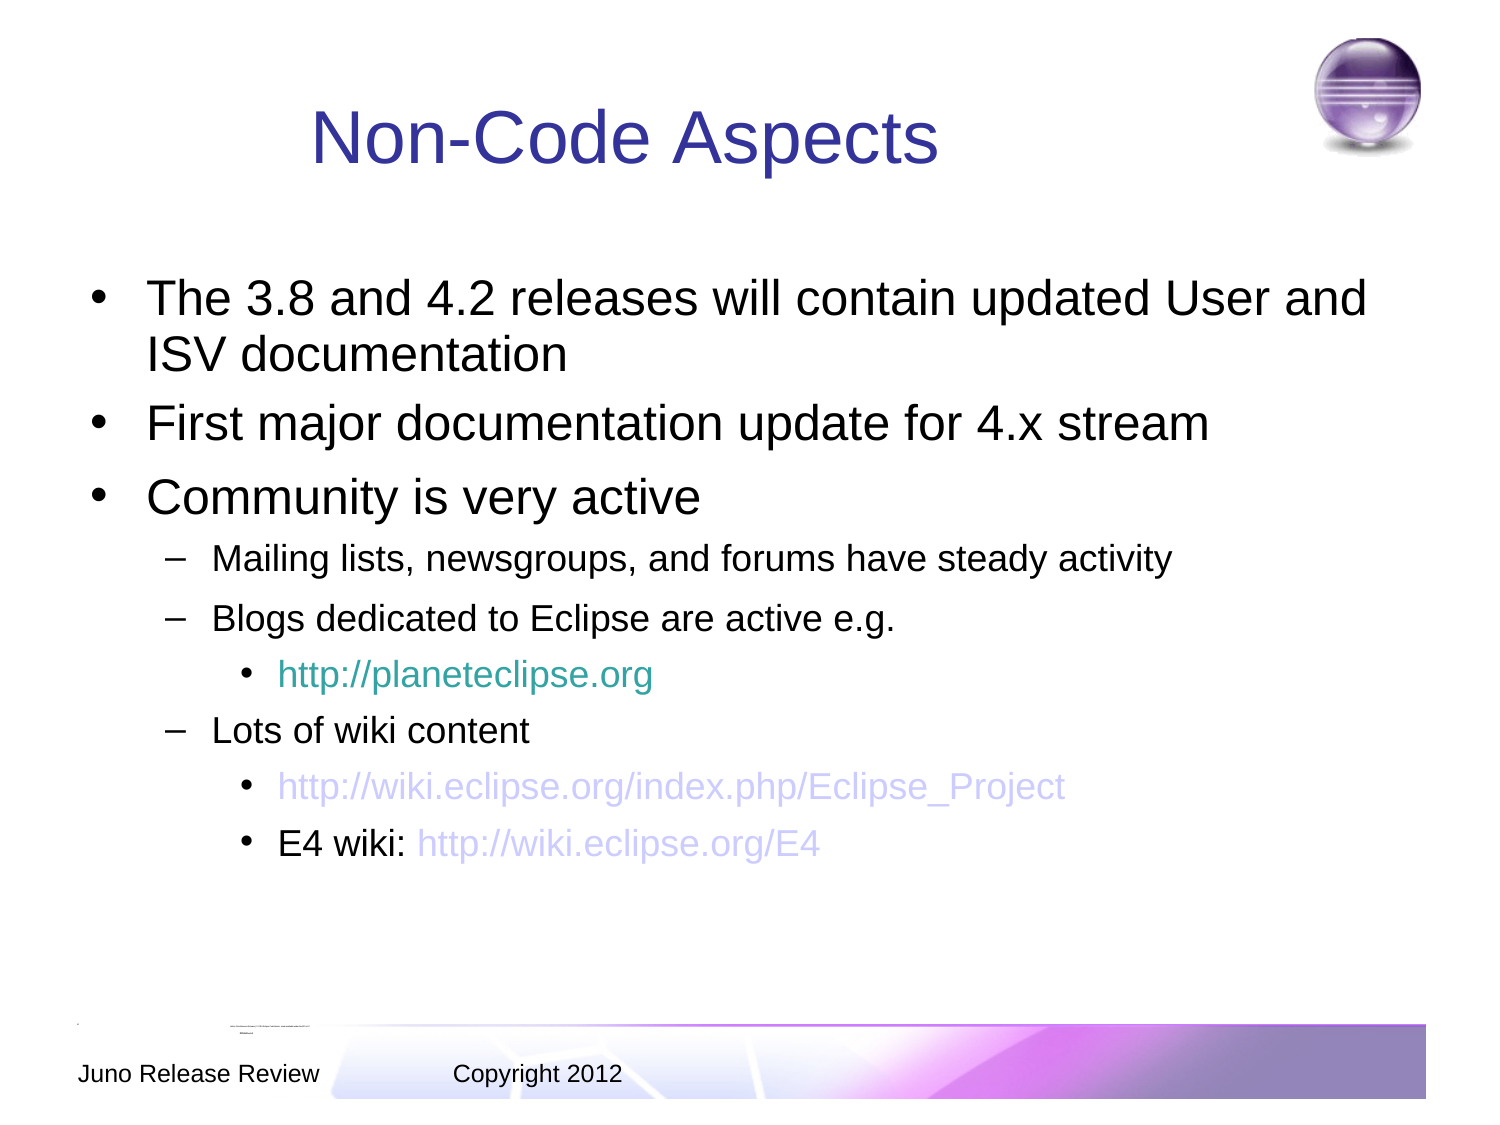

# Non-Code Aspects
The 3.8 and 4.2 releases will contain updated User and ISV documentation
First major documentation update for 4.x stream
Community is very active
Mailing lists, newsgroups, and forums have steady activity
Blogs dedicated to Eclipse are active e.g.
http://planeteclipse.org
Lots of wiki content
http://wiki.eclipse.org/index.php/Eclipse_Project
E4 wiki: http://wiki.eclipse.org/E4
10
Copyright 2012